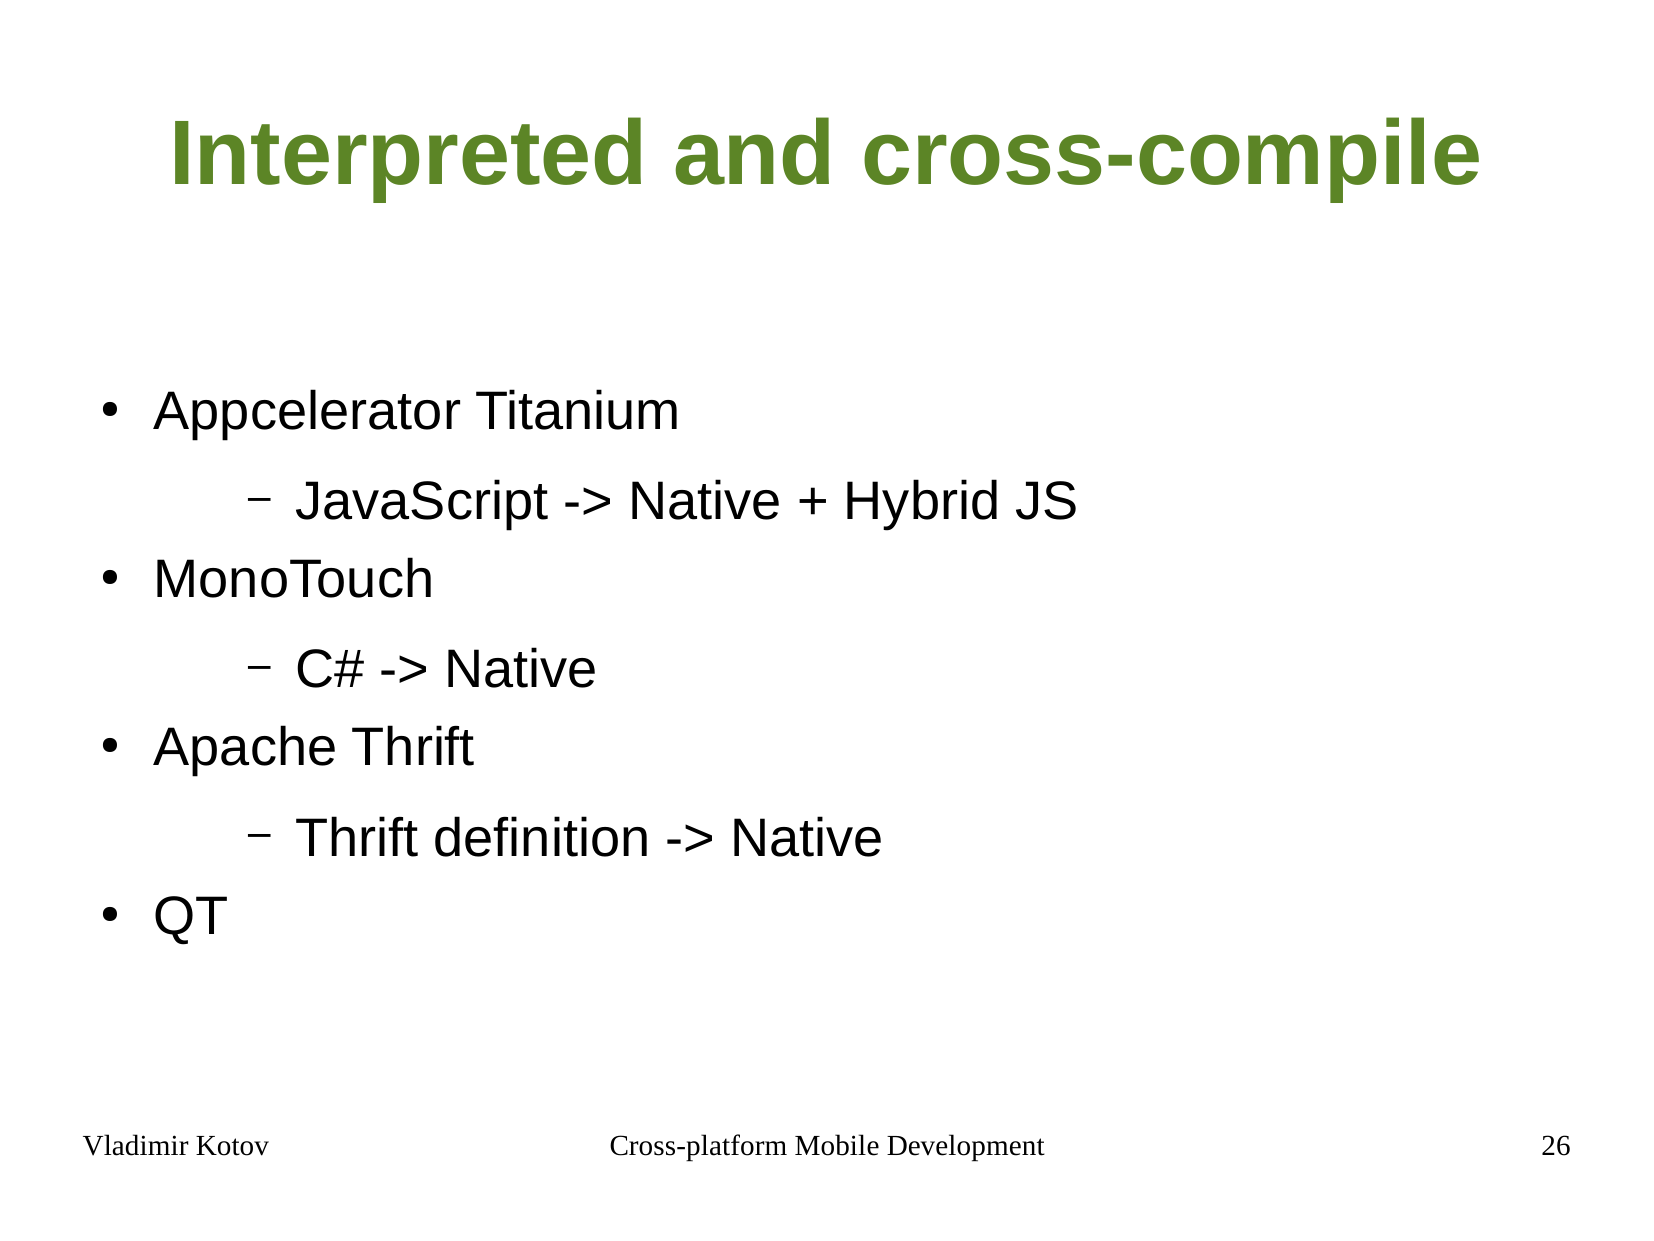

# Interpreted and cross-compile
Appcelerator Titanium
JavaScript -> Native + Hybrid JS
MonoTouch
C# -> Native
Apache Thrift
Thrift definition -> Native
QT
Vladimir Kotov
Cross-platform Mobile Development
26